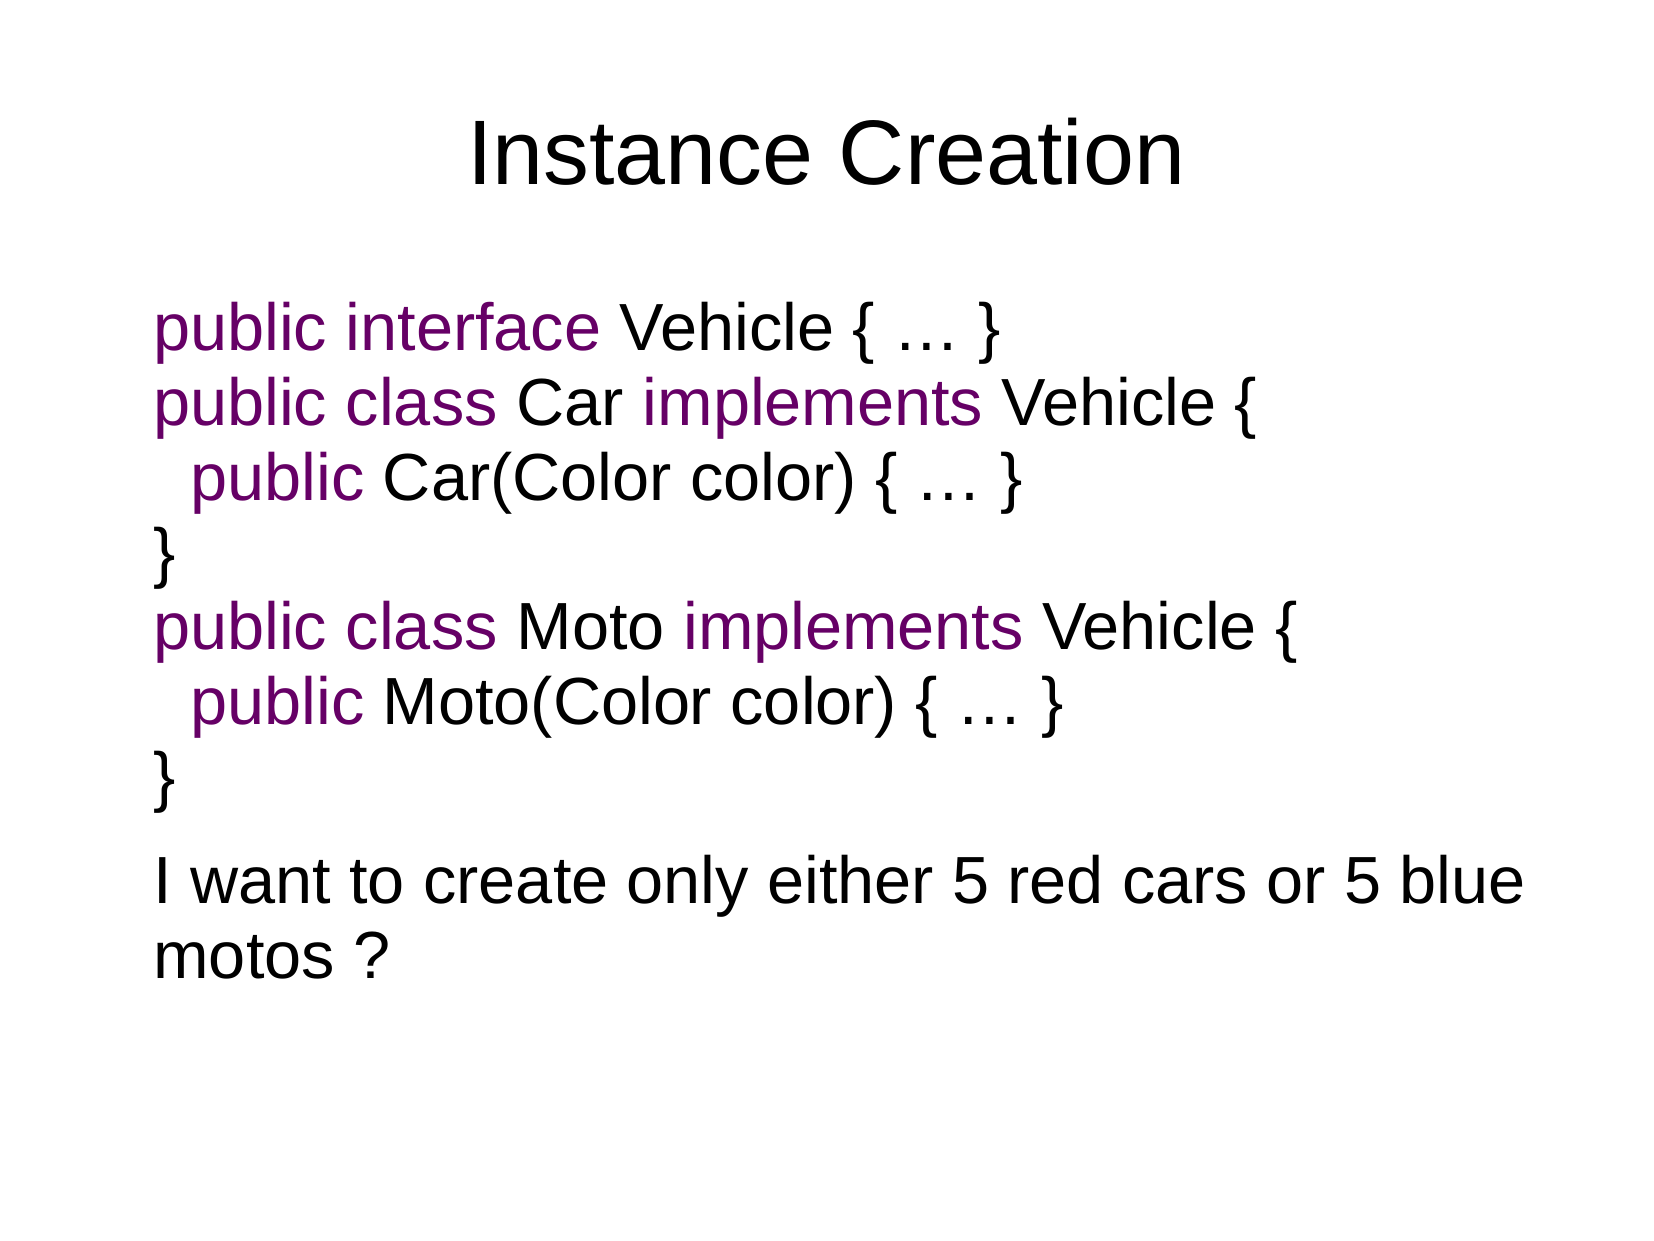

# Instance Creation
public interface Vehicle { … }
public class Car implements Vehicle {
 public Car(Color color) { … }
}
public class Moto implements Vehicle {
 public Moto(Color color) { … }
}
I want to create only either 5 red cars or 5 blue motos ?